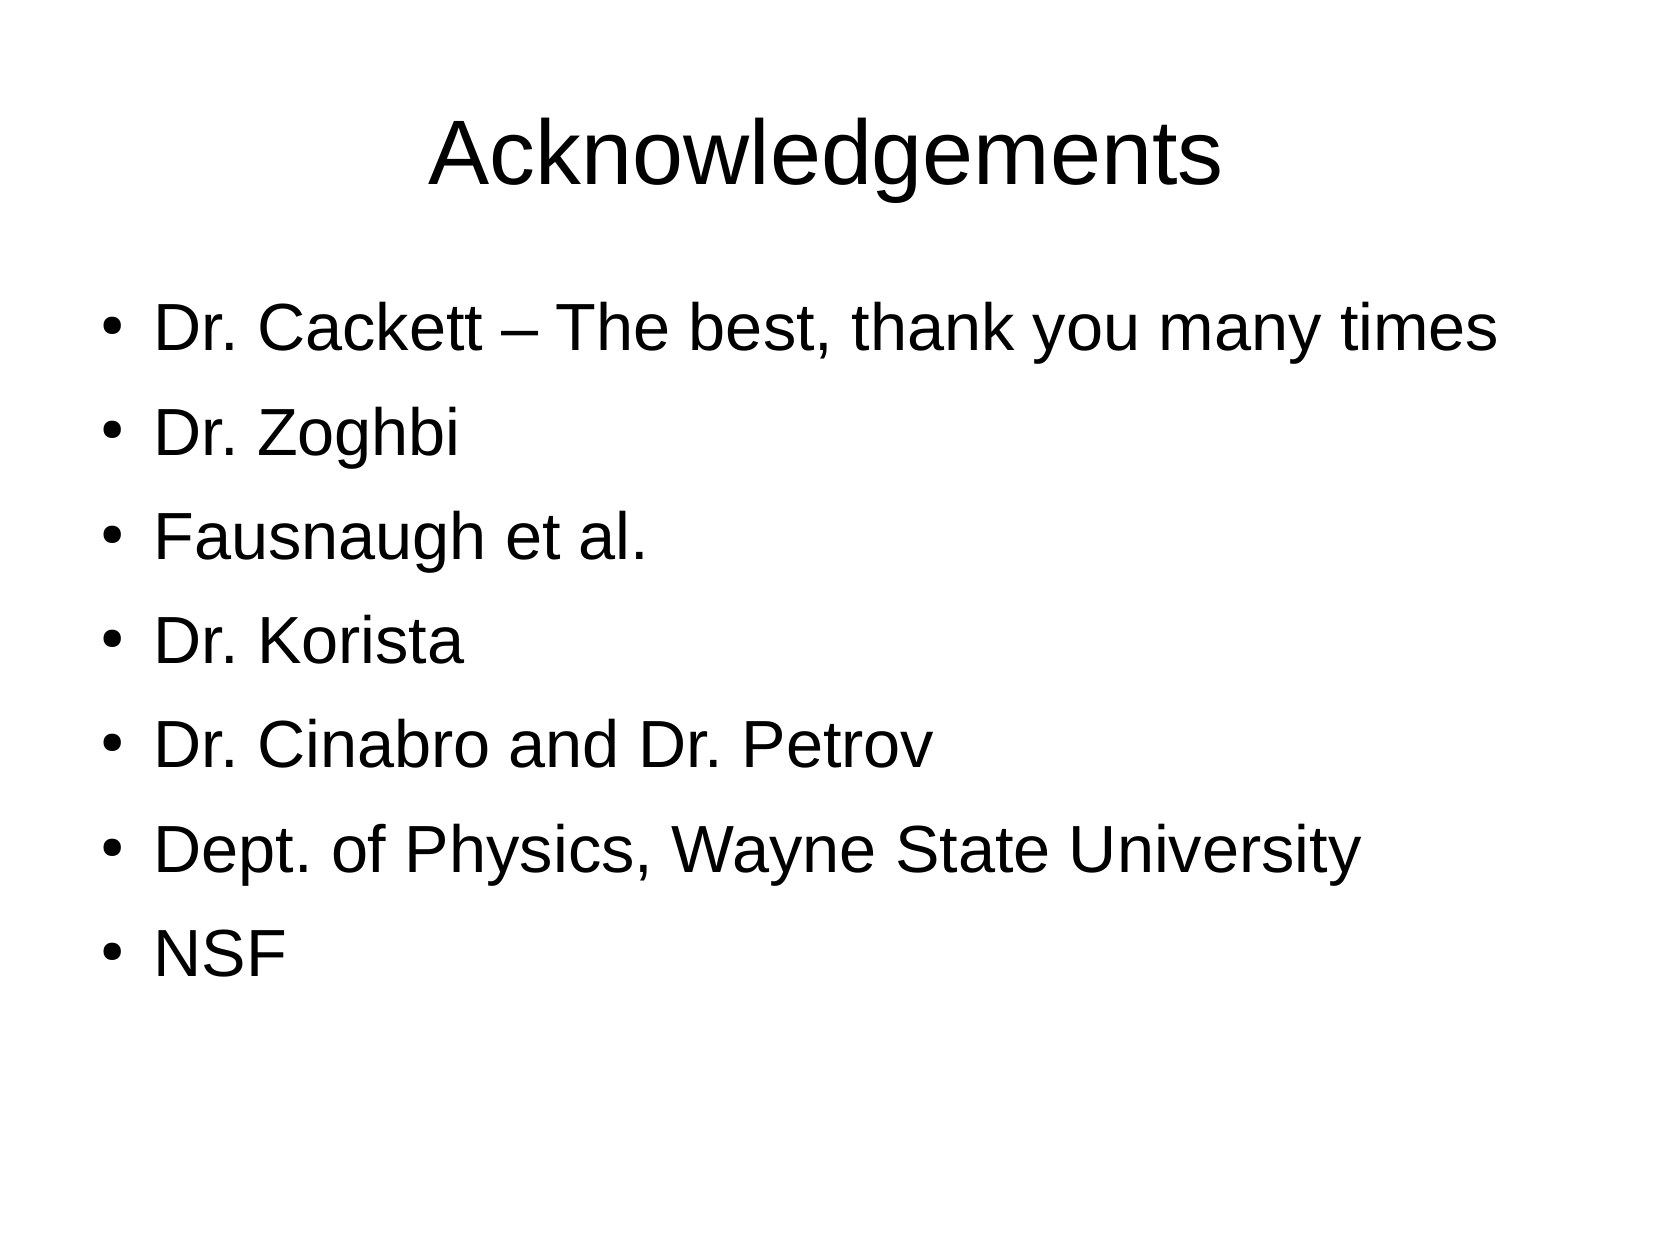

# Acknowledgements
Dr. Cackett – The best, thank you many times
Dr. Zoghbi
Fausnaugh et al.
Dr. Korista
Dr. Cinabro and Dr. Petrov
Dept. of Physics, Wayne State University
NSF